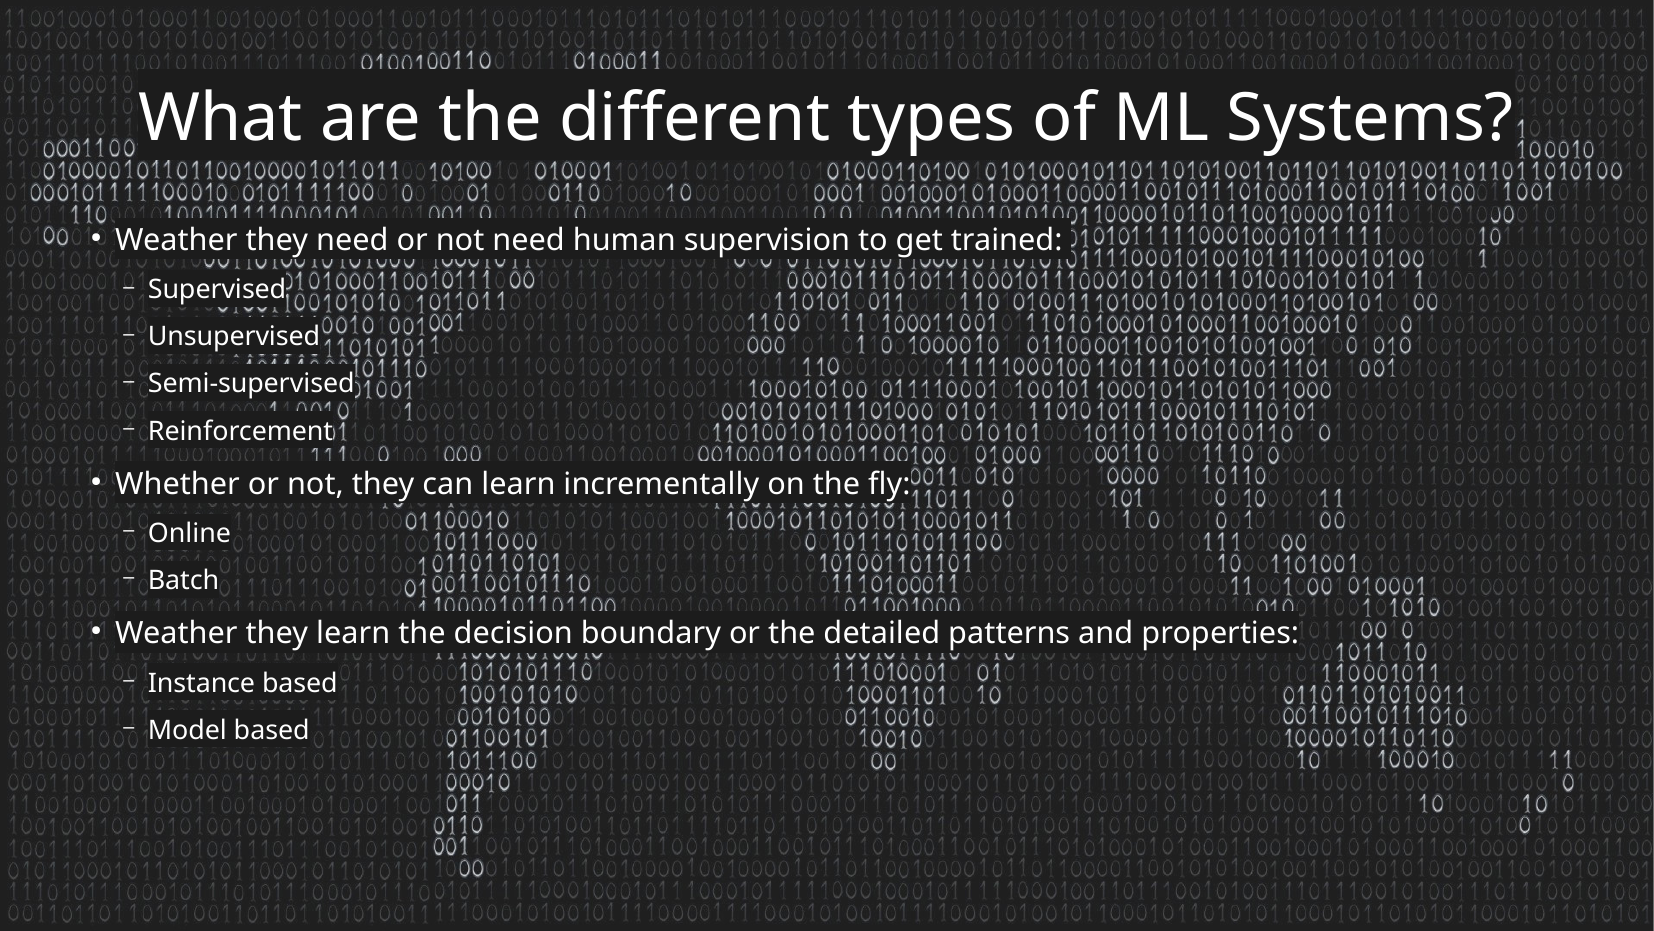

# What are the different types of ML Systems?
Weather they need or not need human supervision to get trained:
Supervised
Unsupervised
Semi-supervised
Reinforcement
Whether or not, they can learn incrementally on the fly:
Online
Batch
Weather they learn the decision boundary or the detailed patterns and properties:
Instance based
Model based